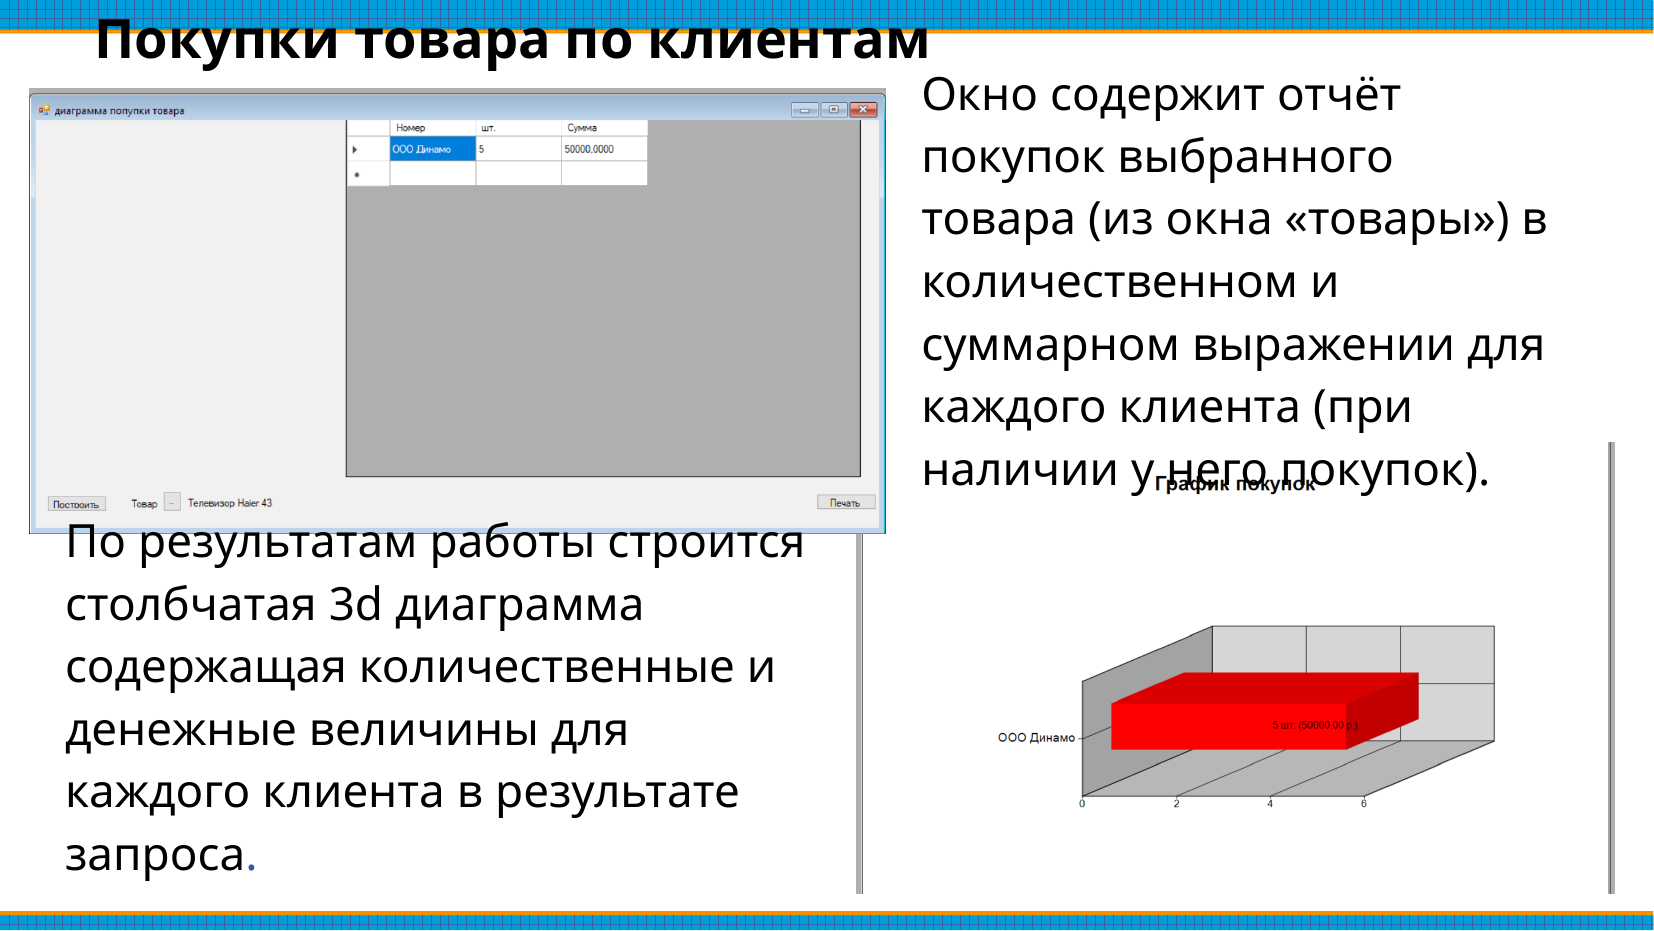

Покупки товара по клиентам
#
Окно содержит отчёт покупок выбранного товара (из окна «товары») в количественном и суммарном выражении для каждого клиента (при наличии у него покупок).
По результатам работы строится столбчатая 3d диаграмма содержащая количественные и денежные величины для каждого клиента в результате запроса.